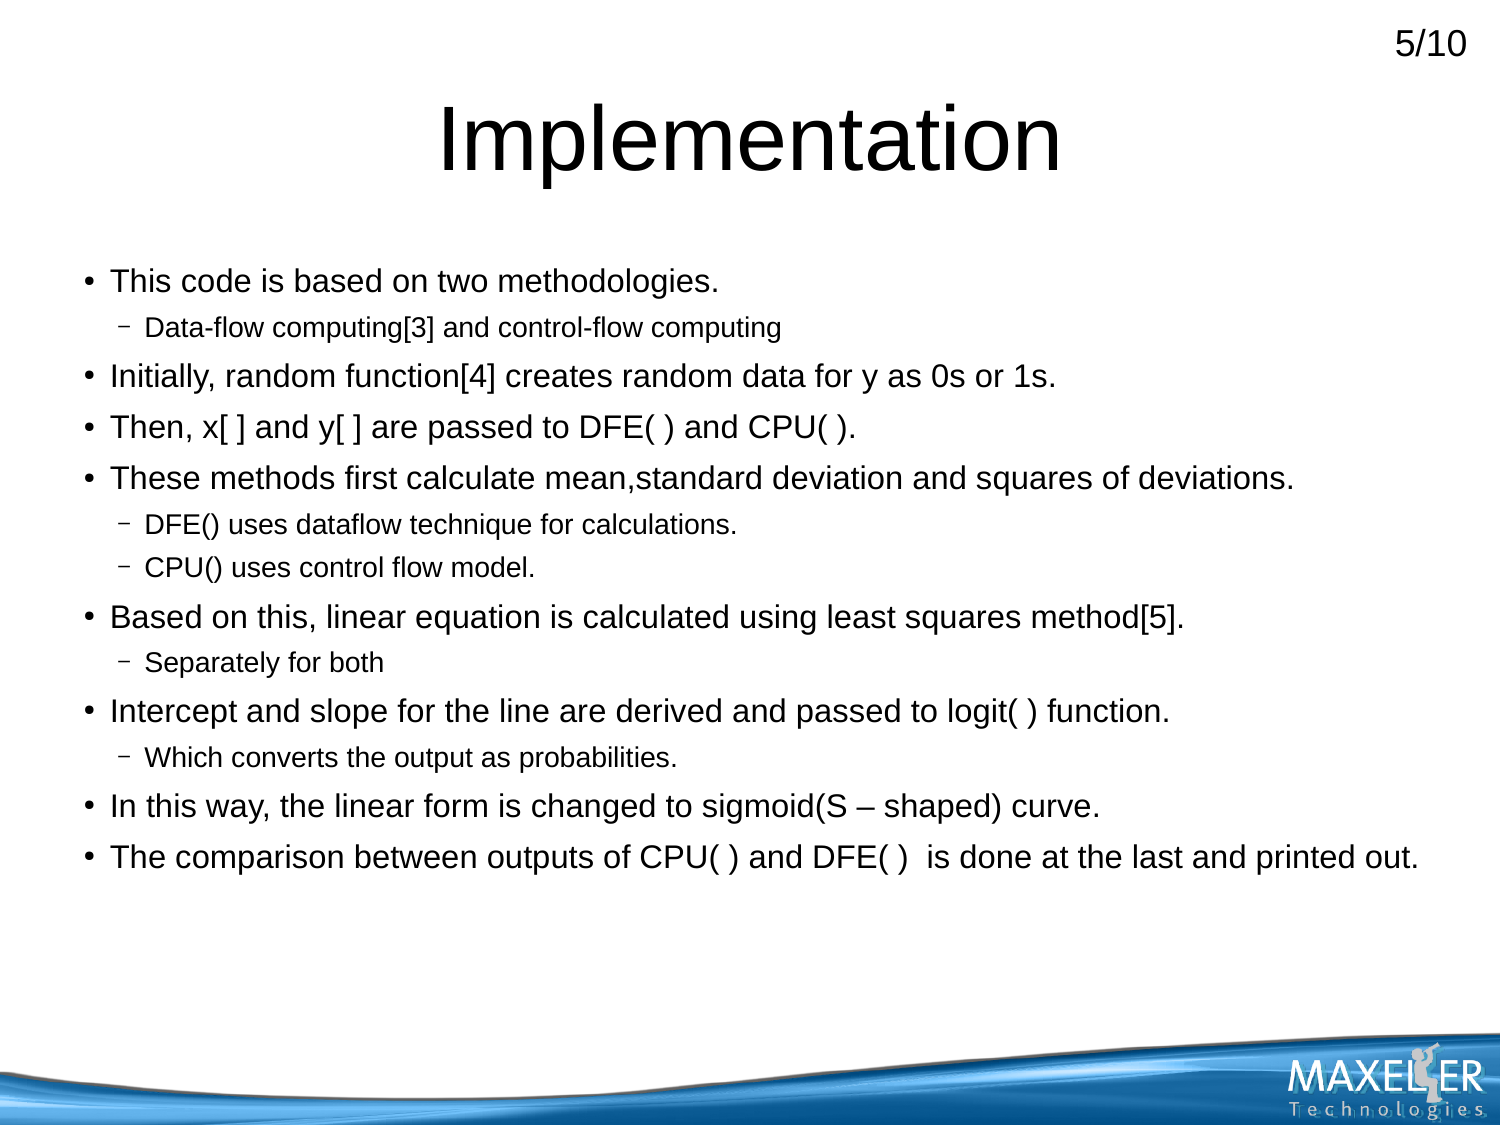

5/10
# Implementation
This code is based on two methodologies.
Data-flow computing[3] and control-flow computing
Initially, random function[4] creates random data for y as 0s or 1s.
Then, x[ ] and y[ ] are passed to DFE( ) and CPU( ).
These methods first calculate mean,standard deviation and squares of deviations.
DFE() uses dataflow technique for calculations.
CPU() uses control flow model.
Based on this, linear equation is calculated using least squares method[5].
Separately for both
Intercept and slope for the line are derived and passed to logit( ) function.
Which converts the output as probabilities.
In this way, the linear form is changed to sigmoid(S – shaped) curve.
The comparison between outputs of CPU( ) and DFE( ) is done at the last and printed out.